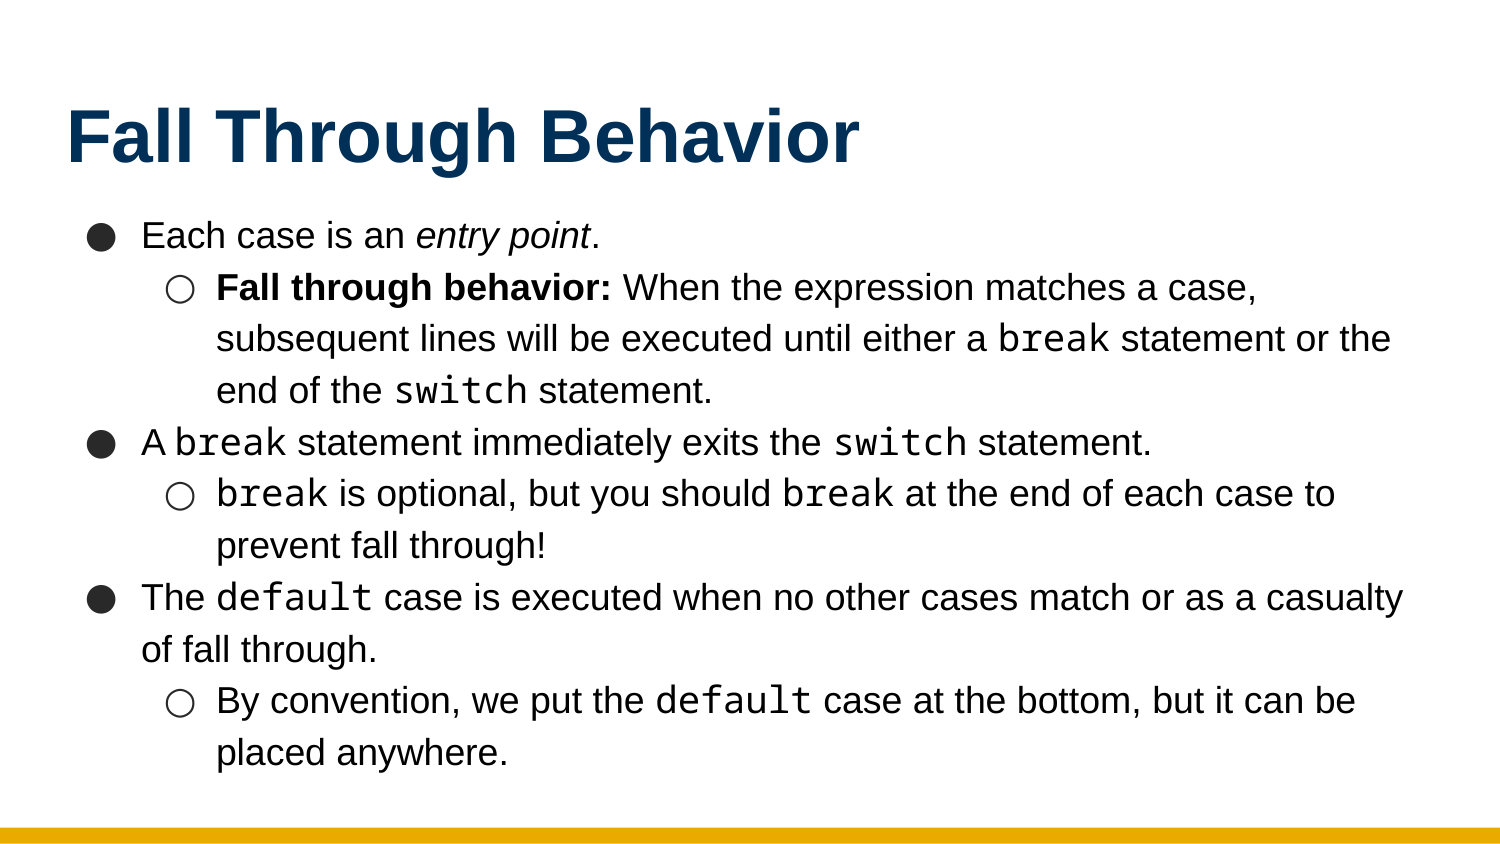

# Fall Through Behavior
Each case is an entry point.
Fall through behavior: When the expression matches a case, subsequent lines will be executed until either a break statement or the end of the switch statement.
A break statement immediately exits the switch statement.
break is optional, but you should break at the end of each case to prevent fall through!
The default case is executed when no other cases match or as a casualty of fall through.
By convention, we put the default case at the bottom, but it can be placed anywhere.